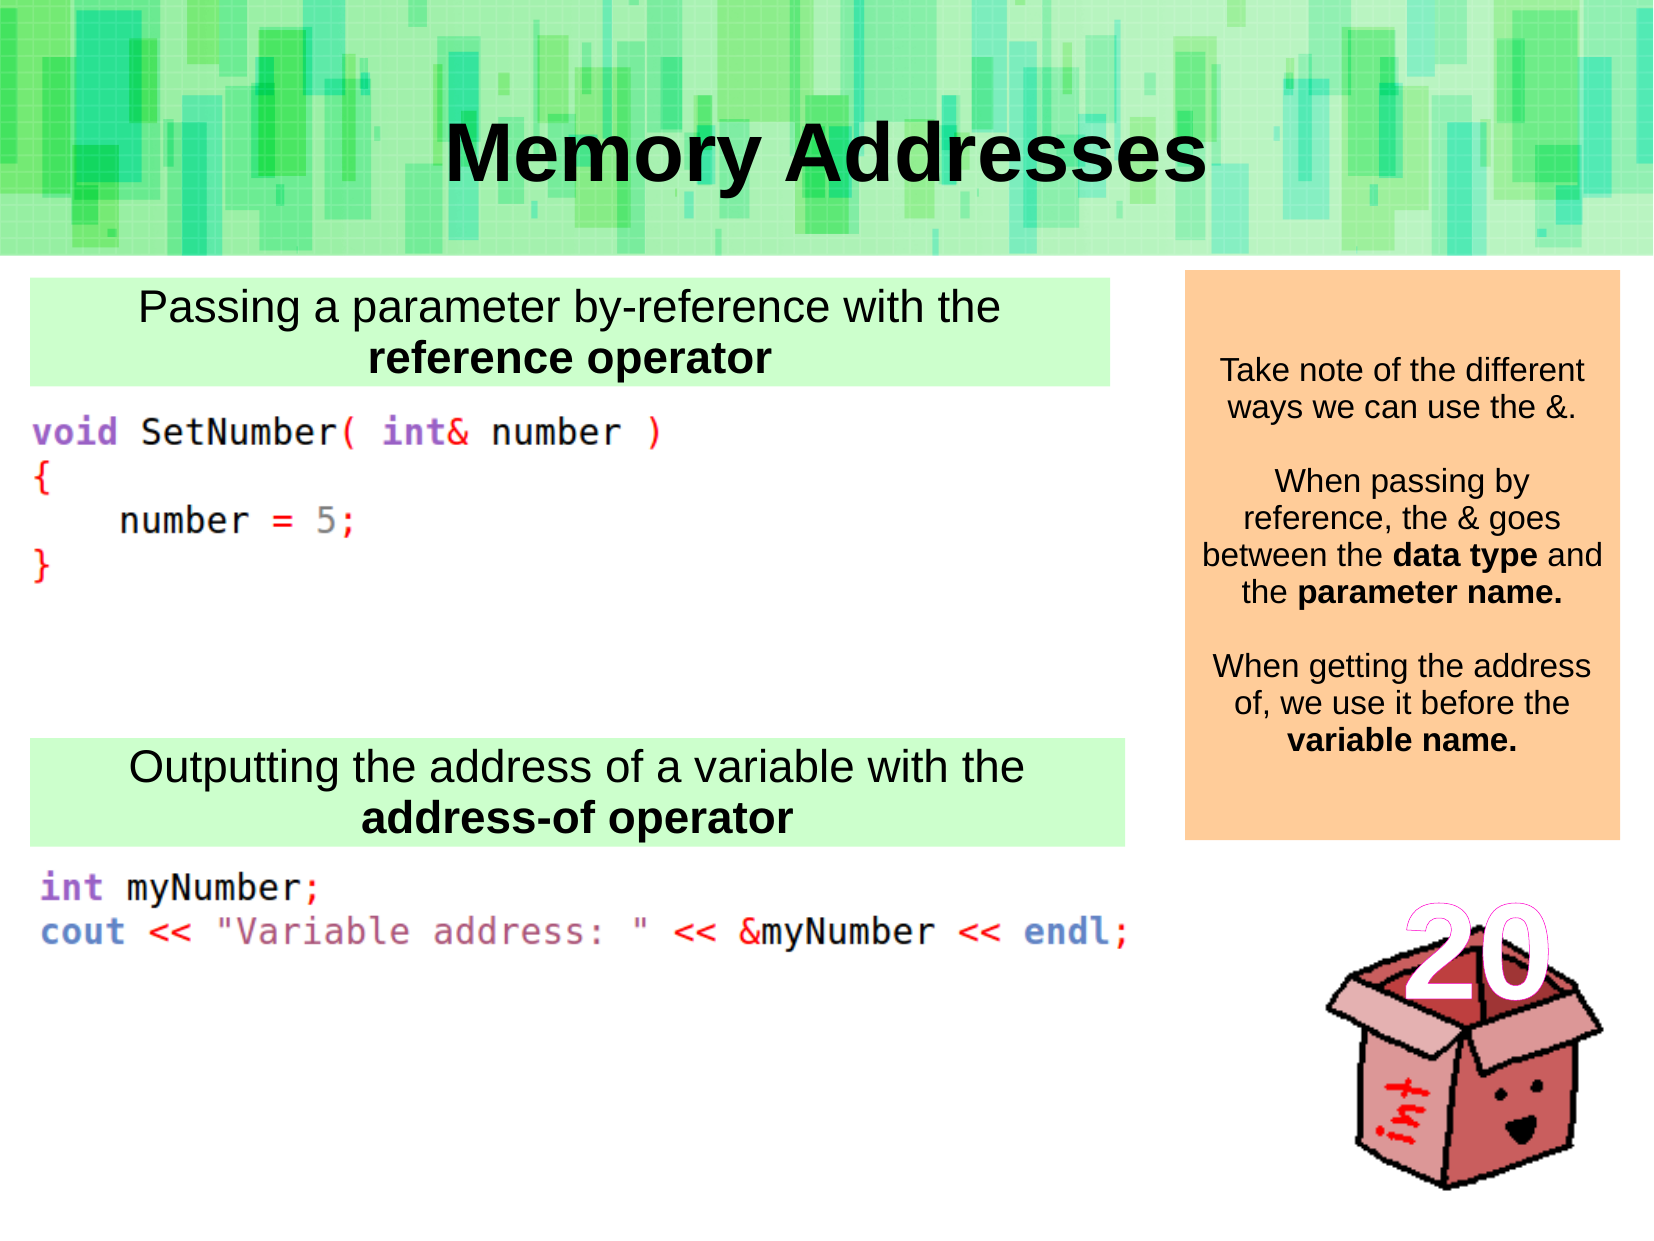

# Memory Addresses
Take note of the different ways we can use the &.
When passing by reference, the & goes between the data type and the parameter name.
When getting the address of, we use it before the variable name.
Passing a parameter by-reference with the
reference operator
Outputting the address of a variable with the
address-of operator
20